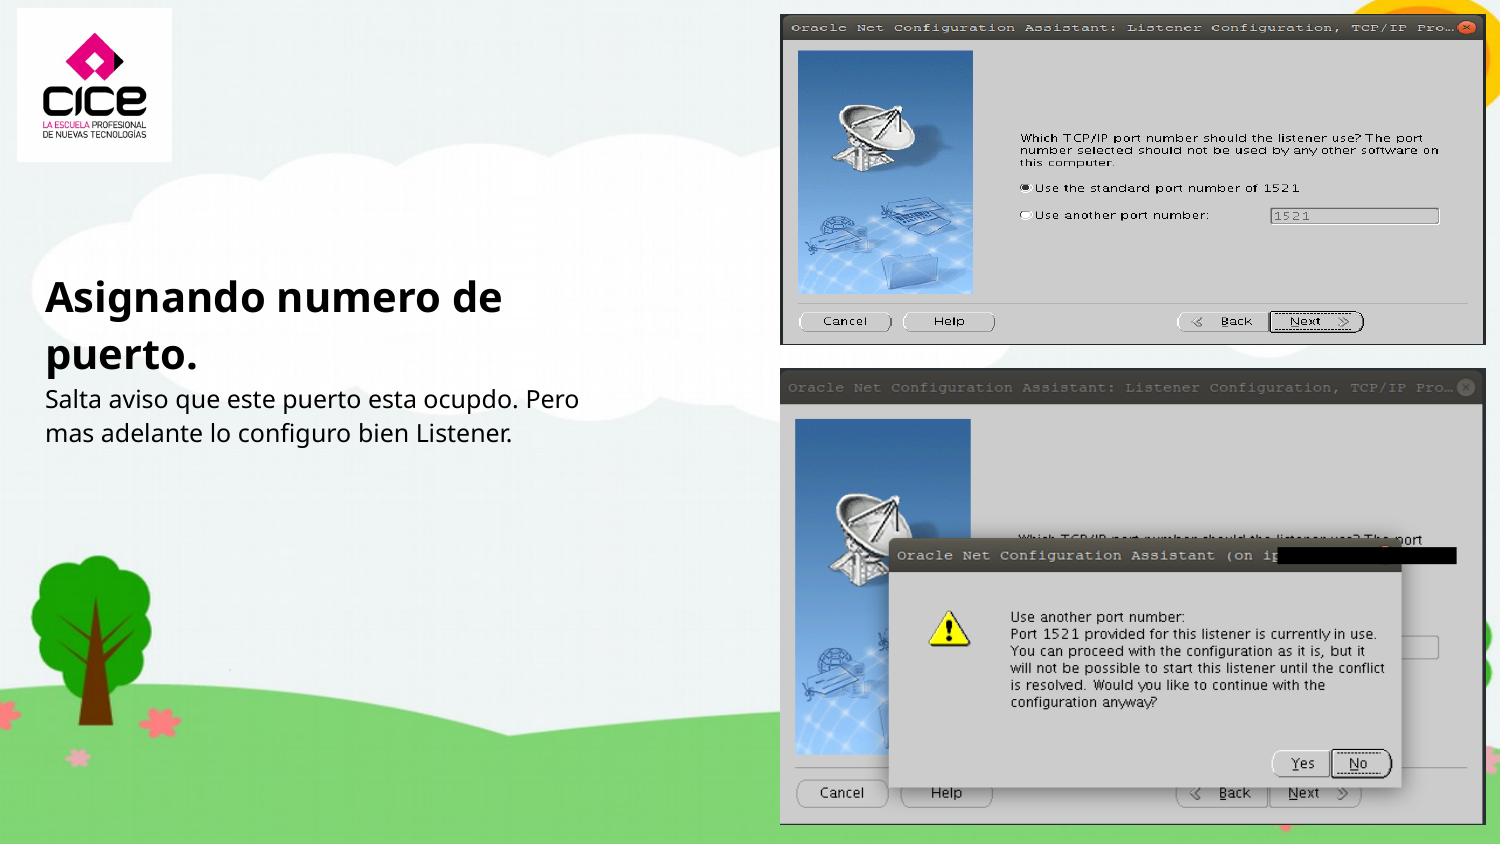

# Asignando numero de puerto. Salta aviso que este puerto esta ocupdo. Pero mas adelante lo configuro bien Listener.